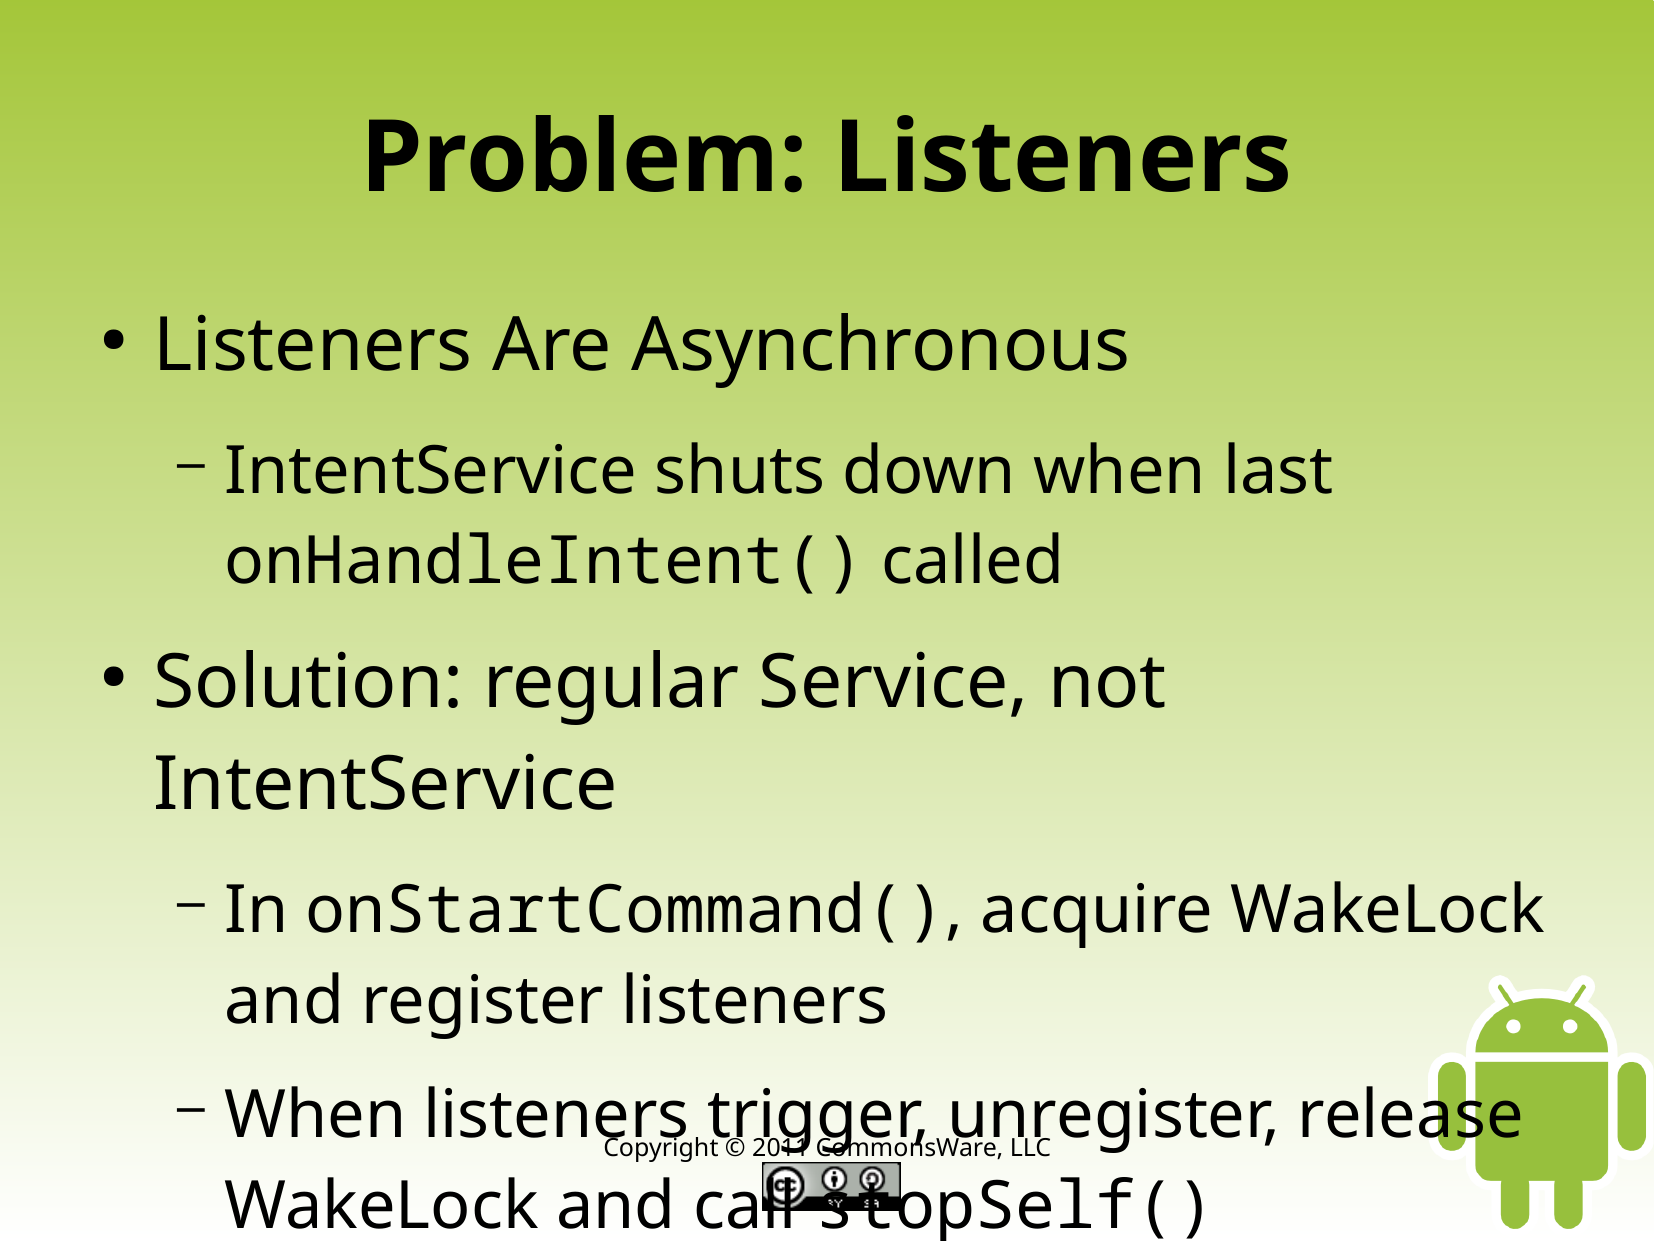

# Problem: Listeners
Listeners Are Asynchronous
IntentService shuts down when last onHandleIntent() called
Solution: regular Service, not IntentService
In onStartCommand(), acquire WakeLock and register listeners
When listeners trigger, unregister, release WakeLock and call stopSelf()